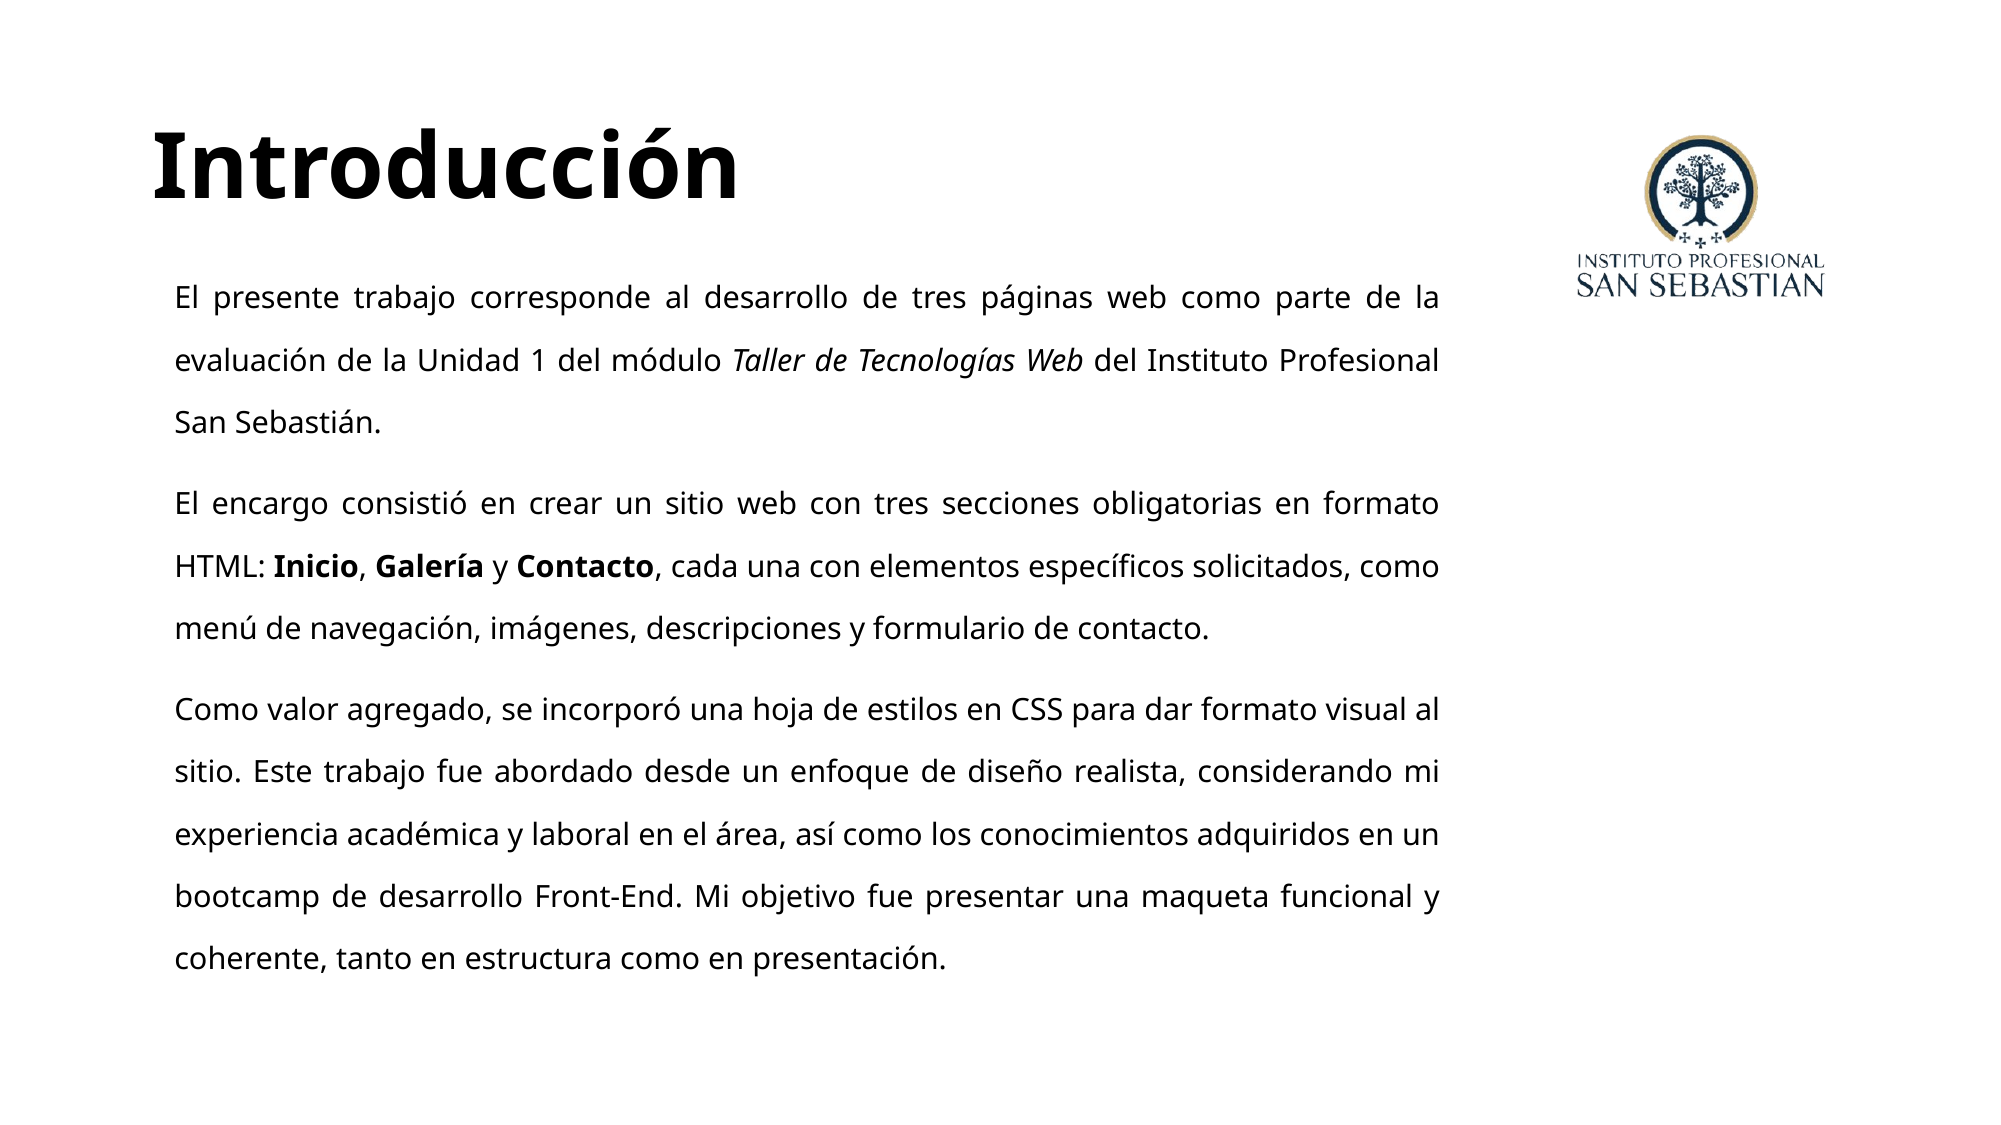

# Introducción
El presente trabajo corresponde al desarrollo de tres páginas web como parte de la evaluación de la Unidad 1 del módulo Taller de Tecnologías Web del Instituto Profesional San Sebastián.
El encargo consistió en crear un sitio web con tres secciones obligatorias en formato HTML: Inicio, Galería y Contacto, cada una con elementos específicos solicitados, como menú de navegación, imágenes, descripciones y formulario de contacto.
Como valor agregado, se incorporó una hoja de estilos en CSS para dar formato visual al sitio. Este trabajo fue abordado desde un enfoque de diseño realista, considerando mi experiencia académica y laboral en el área, así como los conocimientos adquiridos en un bootcamp de desarrollo Front-End. Mi objetivo fue presentar una maqueta funcional y coherente, tanto en estructura como en presentación.